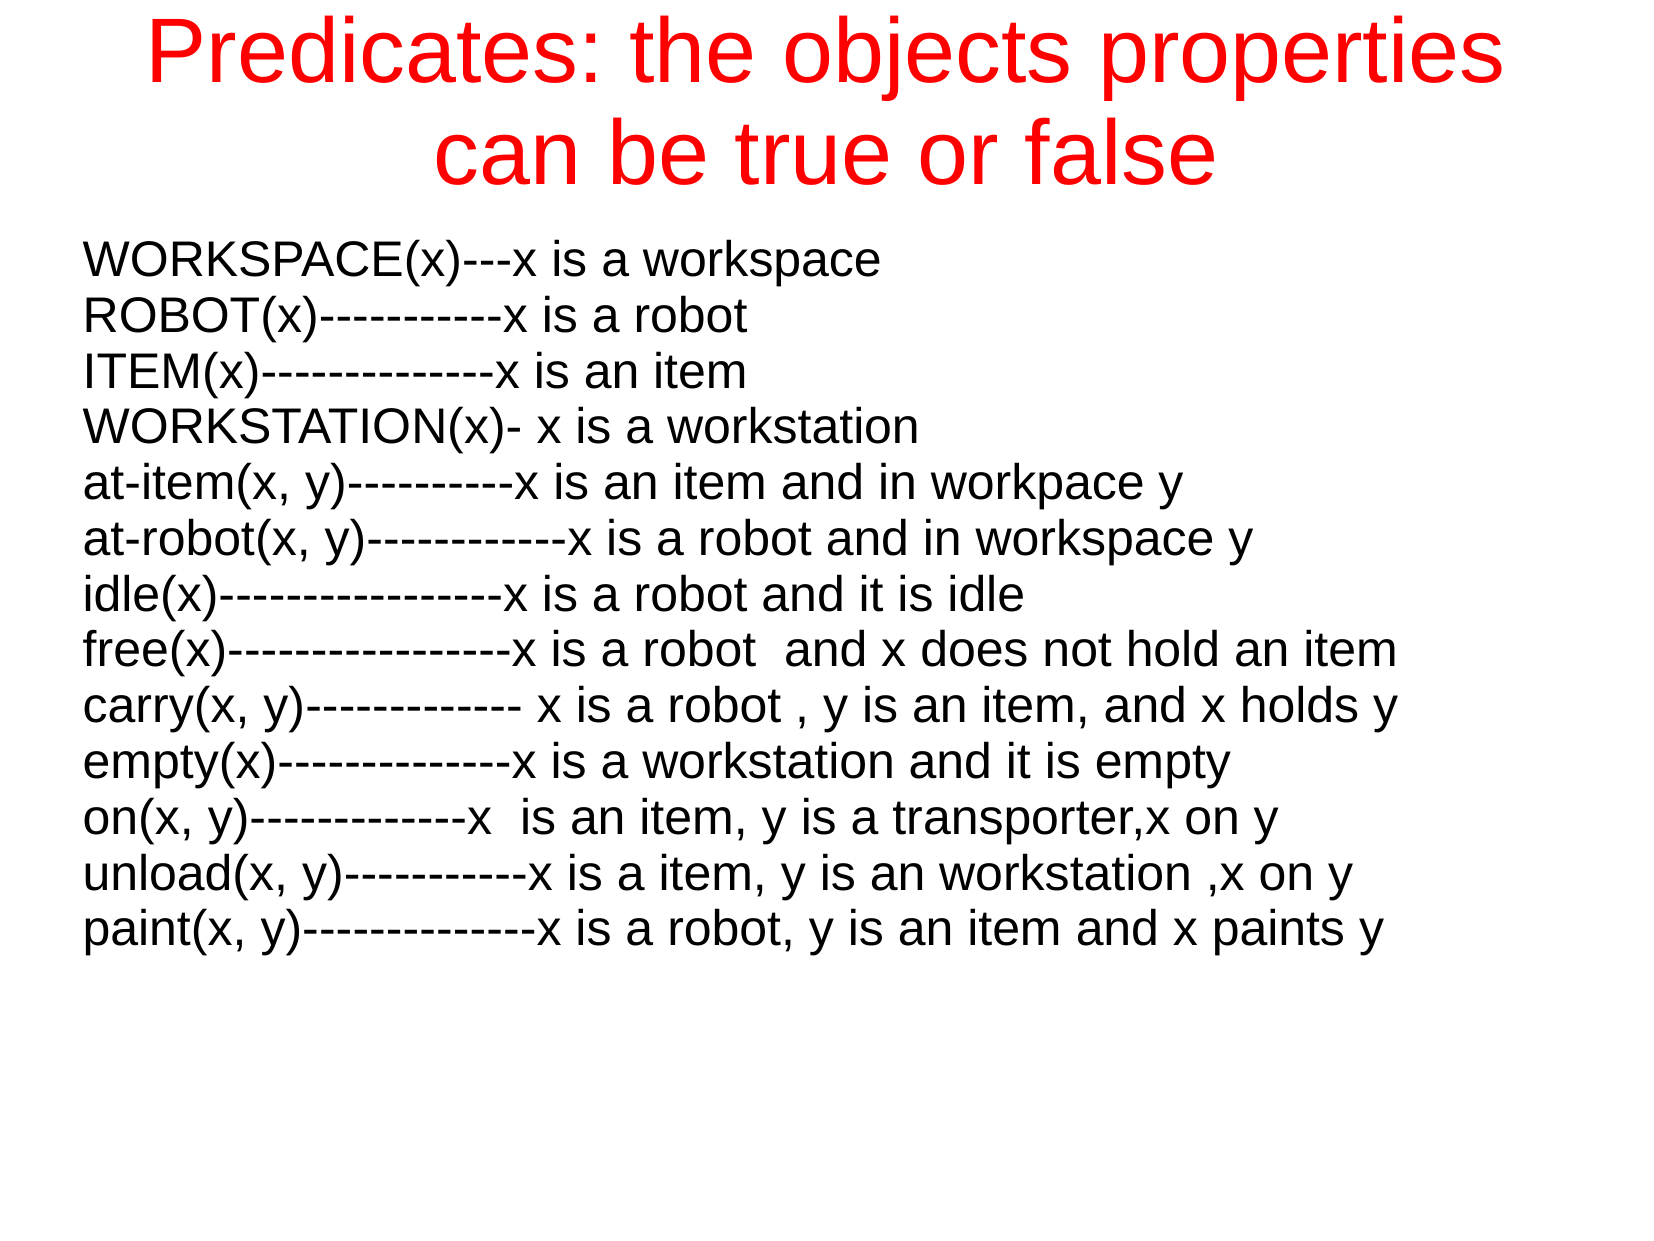

# Predicates: the objects properties can be true or false
WORKSPACE(x)---x is a workspace
ROBOT(x)-----------x is a robot
ITEM(x)--------------x is an item
WORKSTATION(x)- x is a workstation
at-item(x, y)----------x is an item and in workpace y
at-robot(x, y)------------x is a robot and in workspace y
idle(x)-----------------x is a robot and it is idle
free(x)-----------------x is a robot and x does not hold an item
carry(x, y)------------- x is a robot , y is an item, and x holds y
empty(x)--------------x is a workstation and it is empty
on(x, y)-------------x is an item, y is a transporter,x on y
unload(x, y)-----------x is a item, y is an workstation ,x on y
paint(x, y)--------------x is a robot, y is an item and x paints y